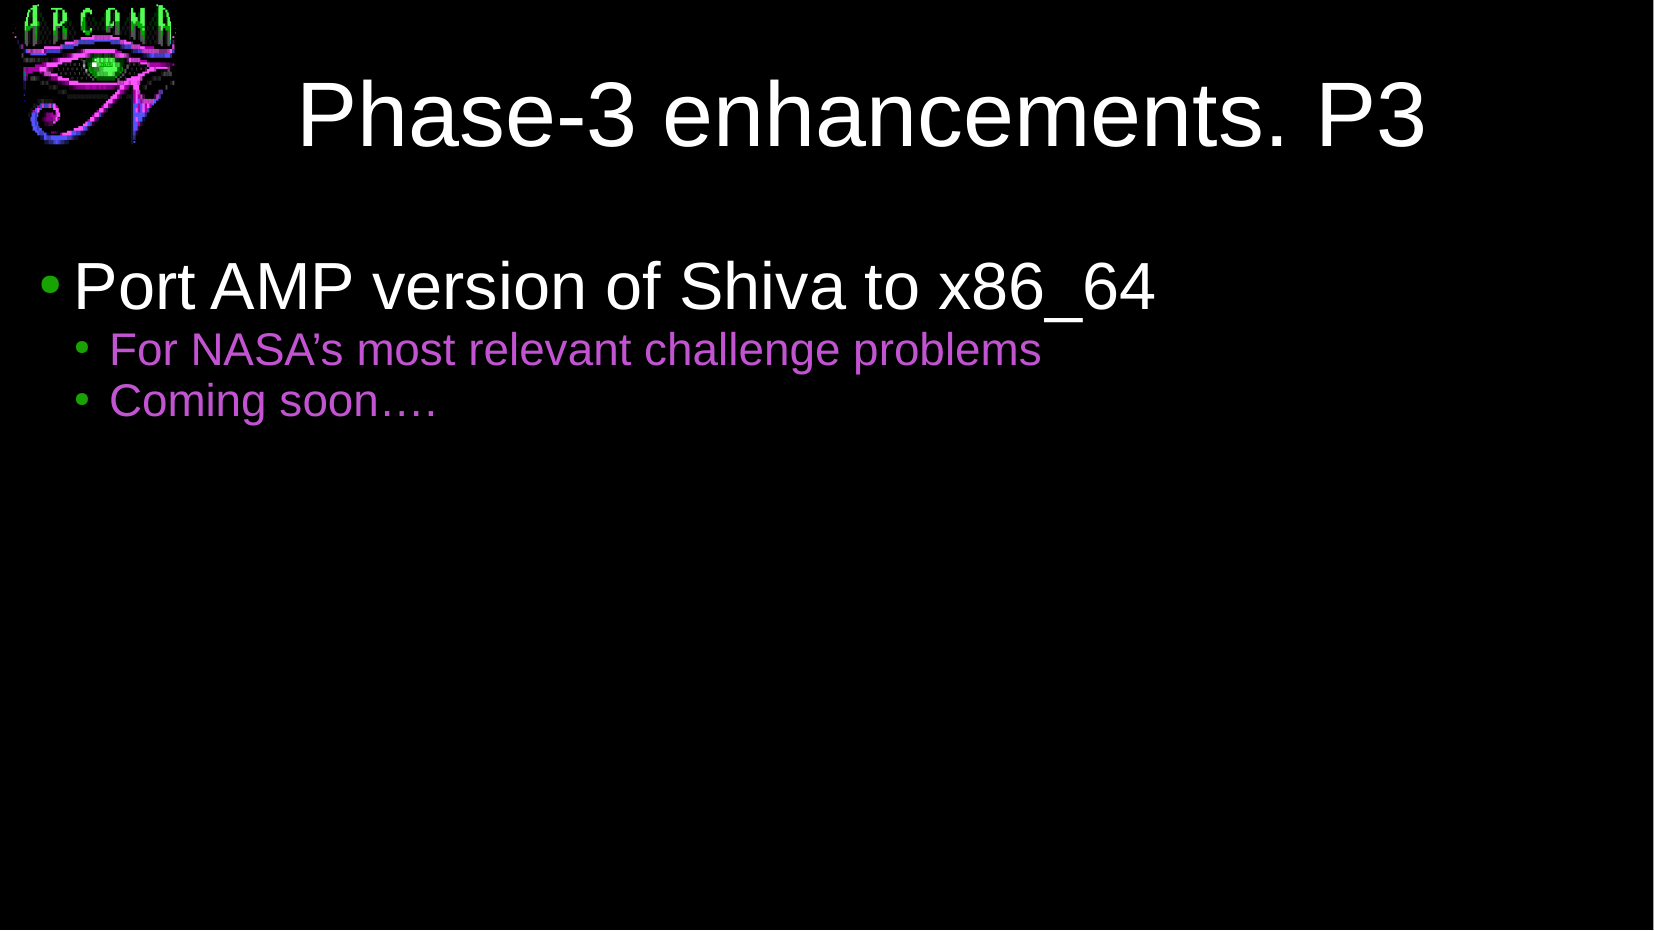

# Phase-3 enhancements. P3
Port AMP version of Shiva to x86_64
For NASA’s most relevant challenge problems
Coming soon….